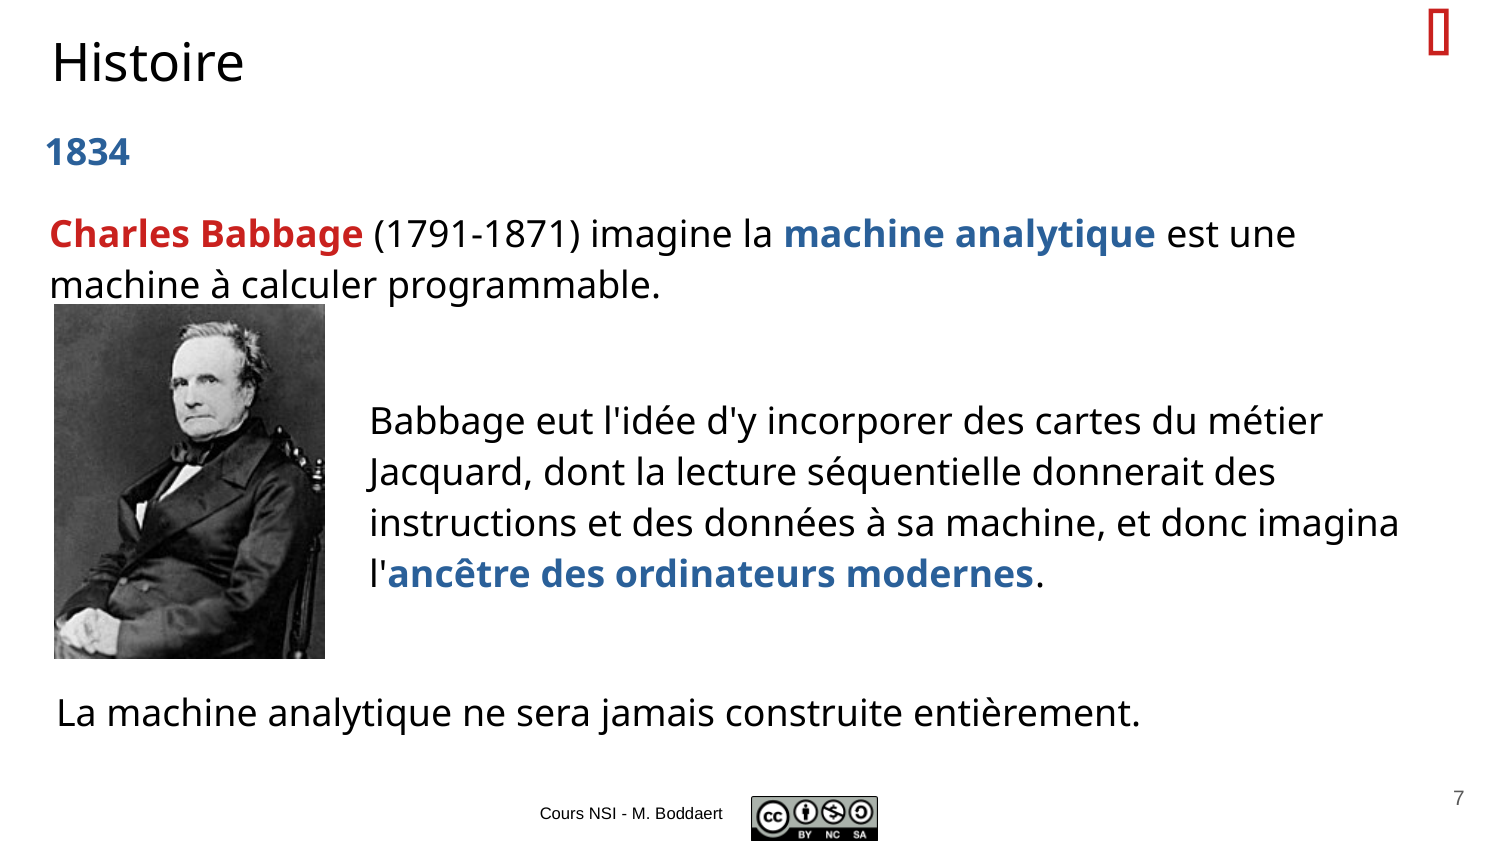


# Histoire
1834
Charles Babbage (1791-1871) imagine la machine analytique est une machine à calculer programmable.
Babbage eut l'idée d'y incorporer des cartes du métier Jacquard, dont la lecture séquentielle donnerait des instructions et des données à sa machine, et donc imagina l'ancêtre des ordinateurs modernes.
La machine analytique ne sera jamais construite entièrement.